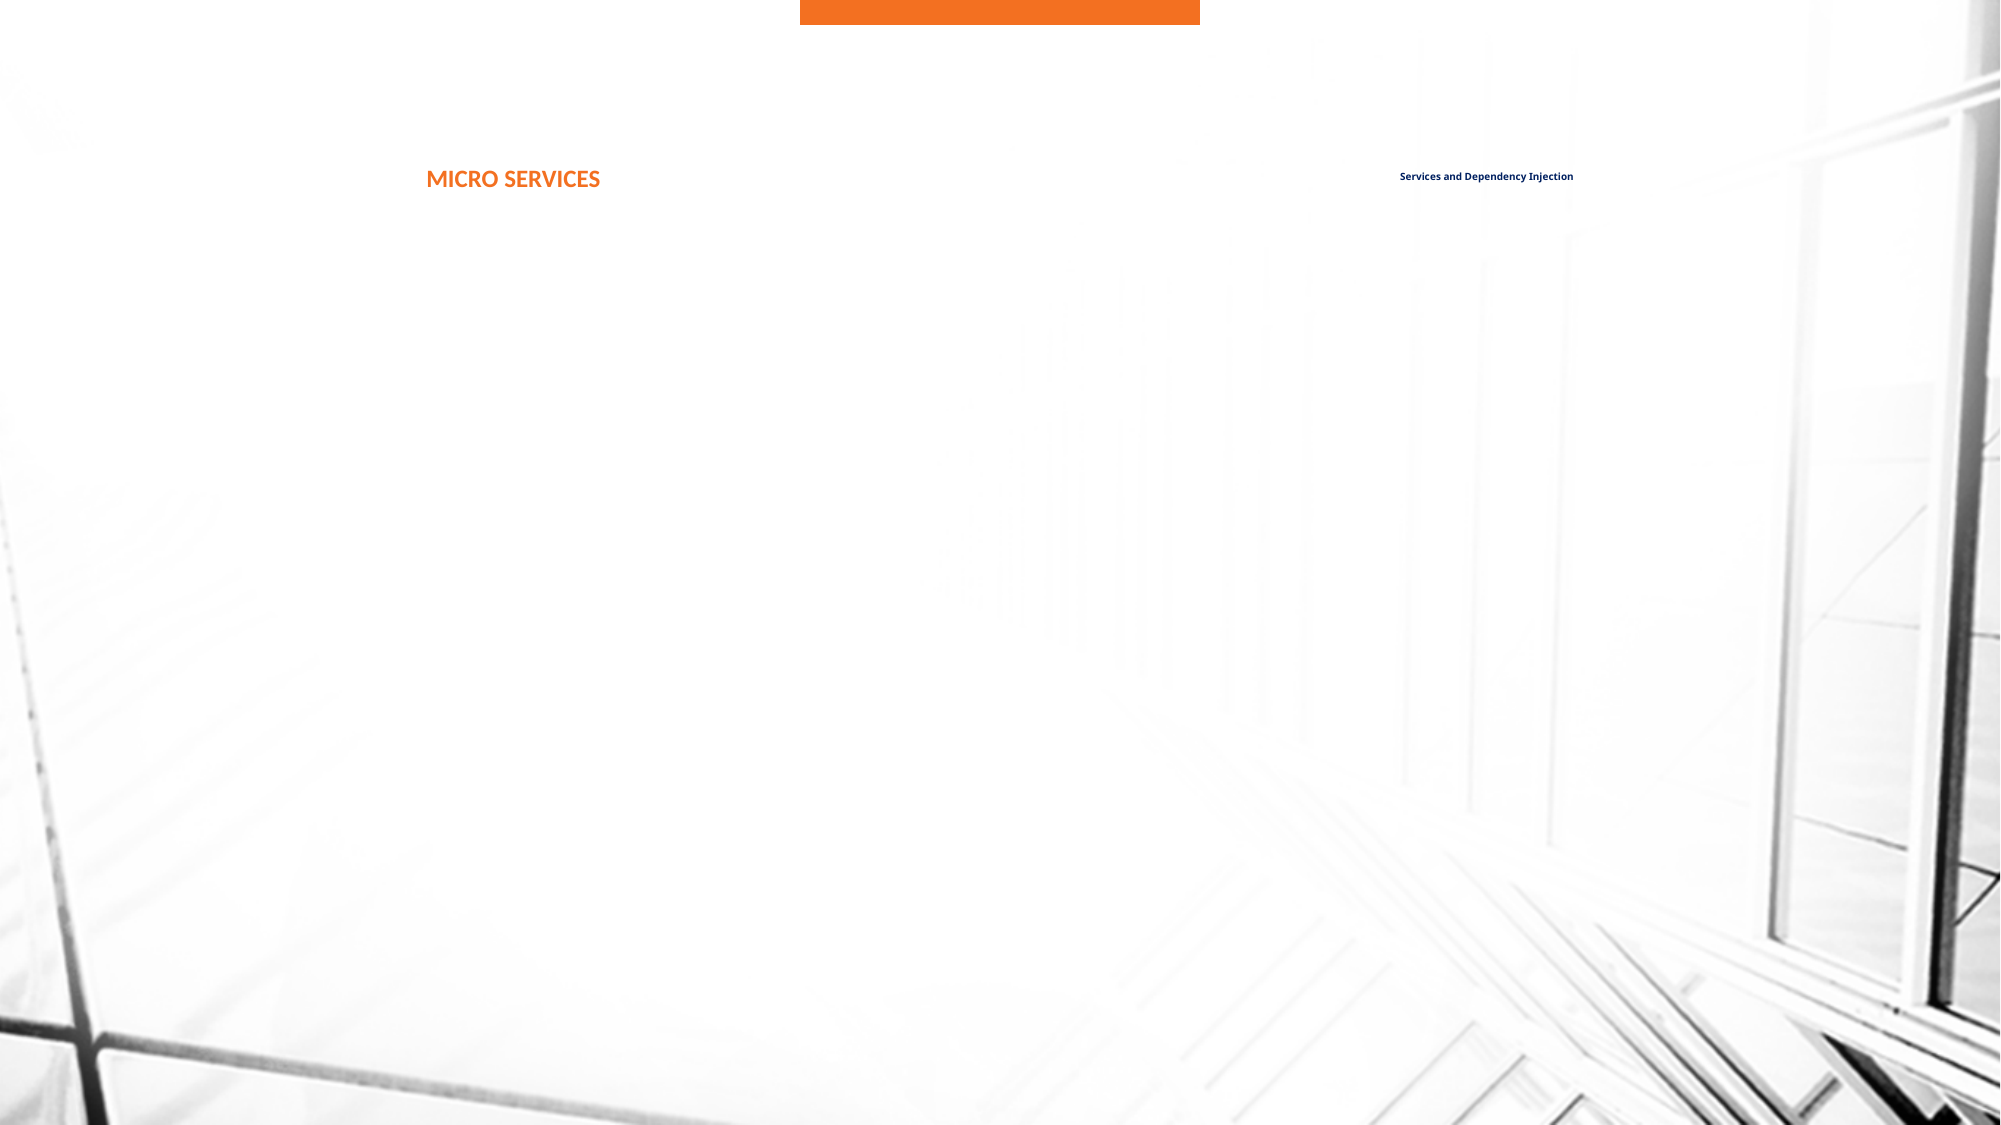

# Micro Services
Services and Dependency Injection